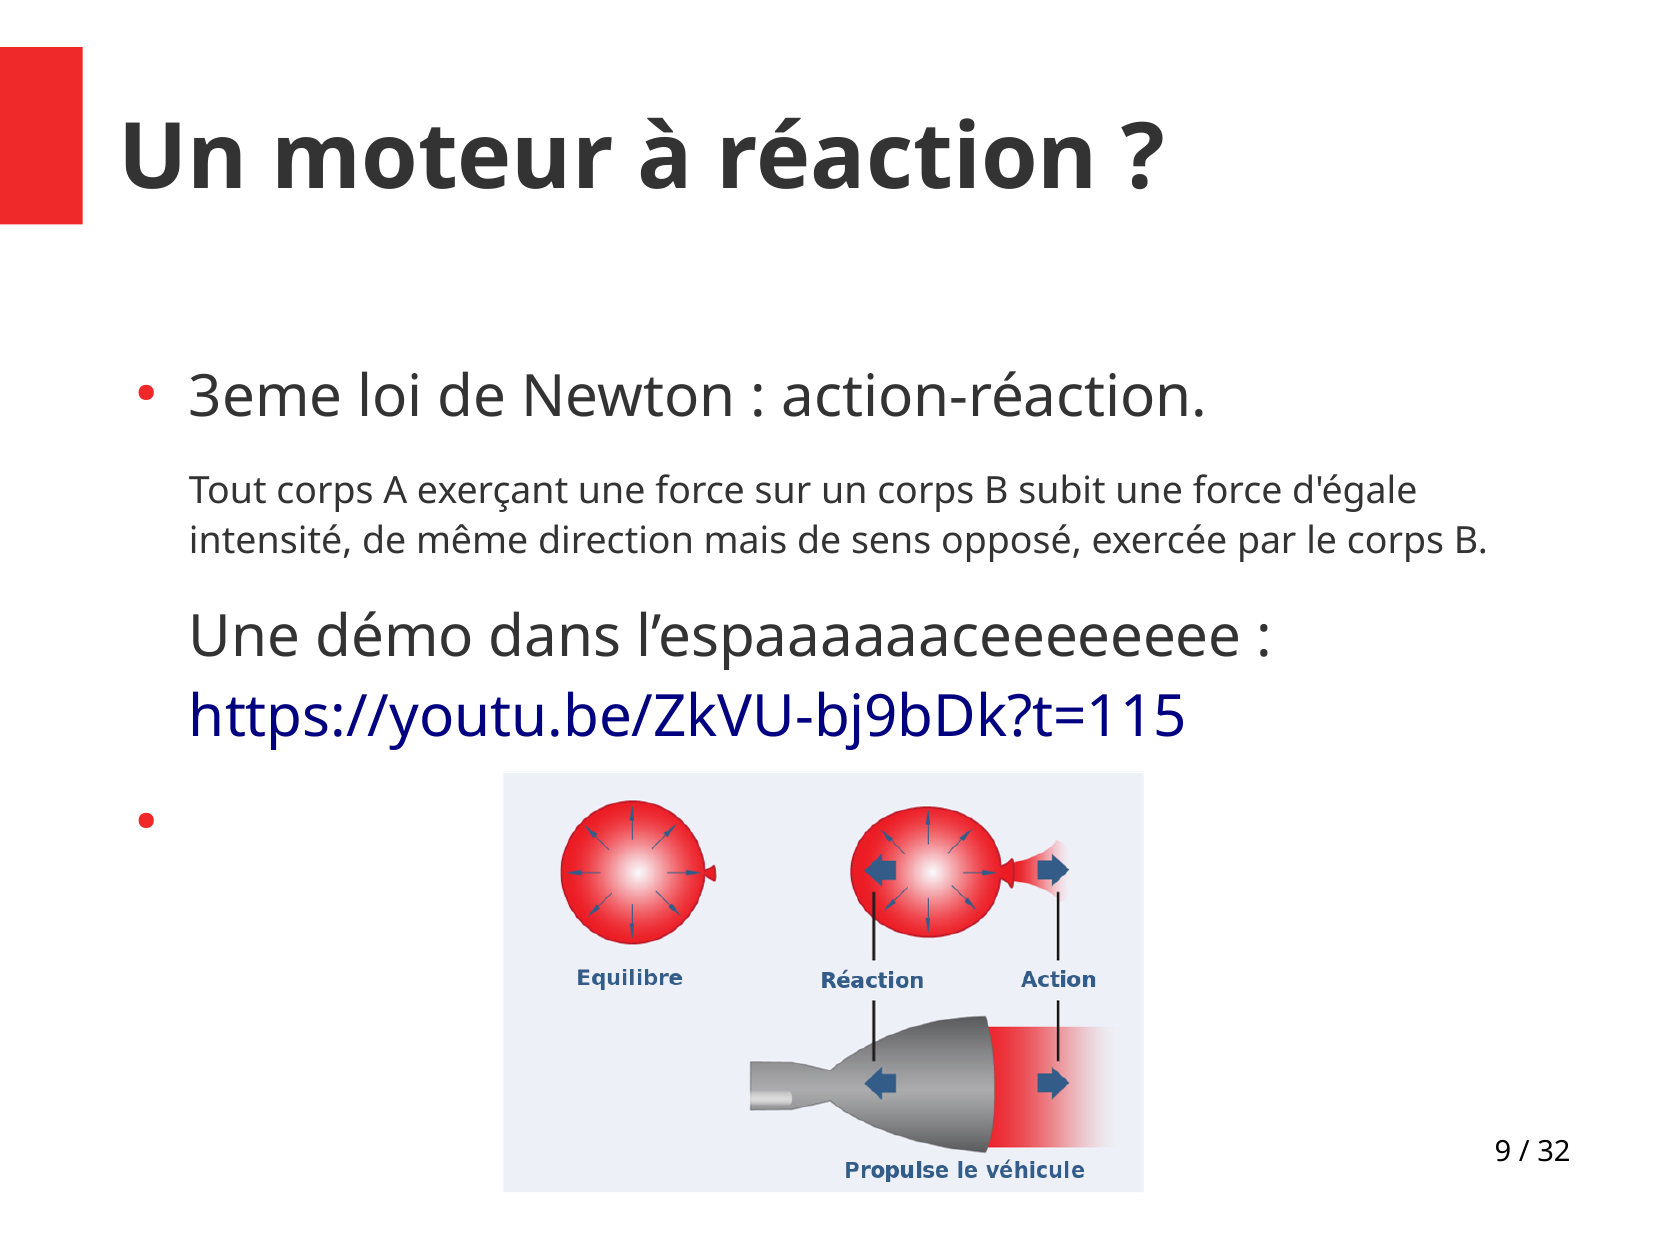

# Un moteur à réaction ?
3eme loi de Newton : action-réaction.
Tout corps A exerçant une force sur un corps B subit une force d'égale intensité, de même direction mais de sens opposé, exercée par le corps B.
Une démo dans l’espaaaaaaceeeeeeee : https://youtu.be/ZkVU-bj9bDk?t=115
9